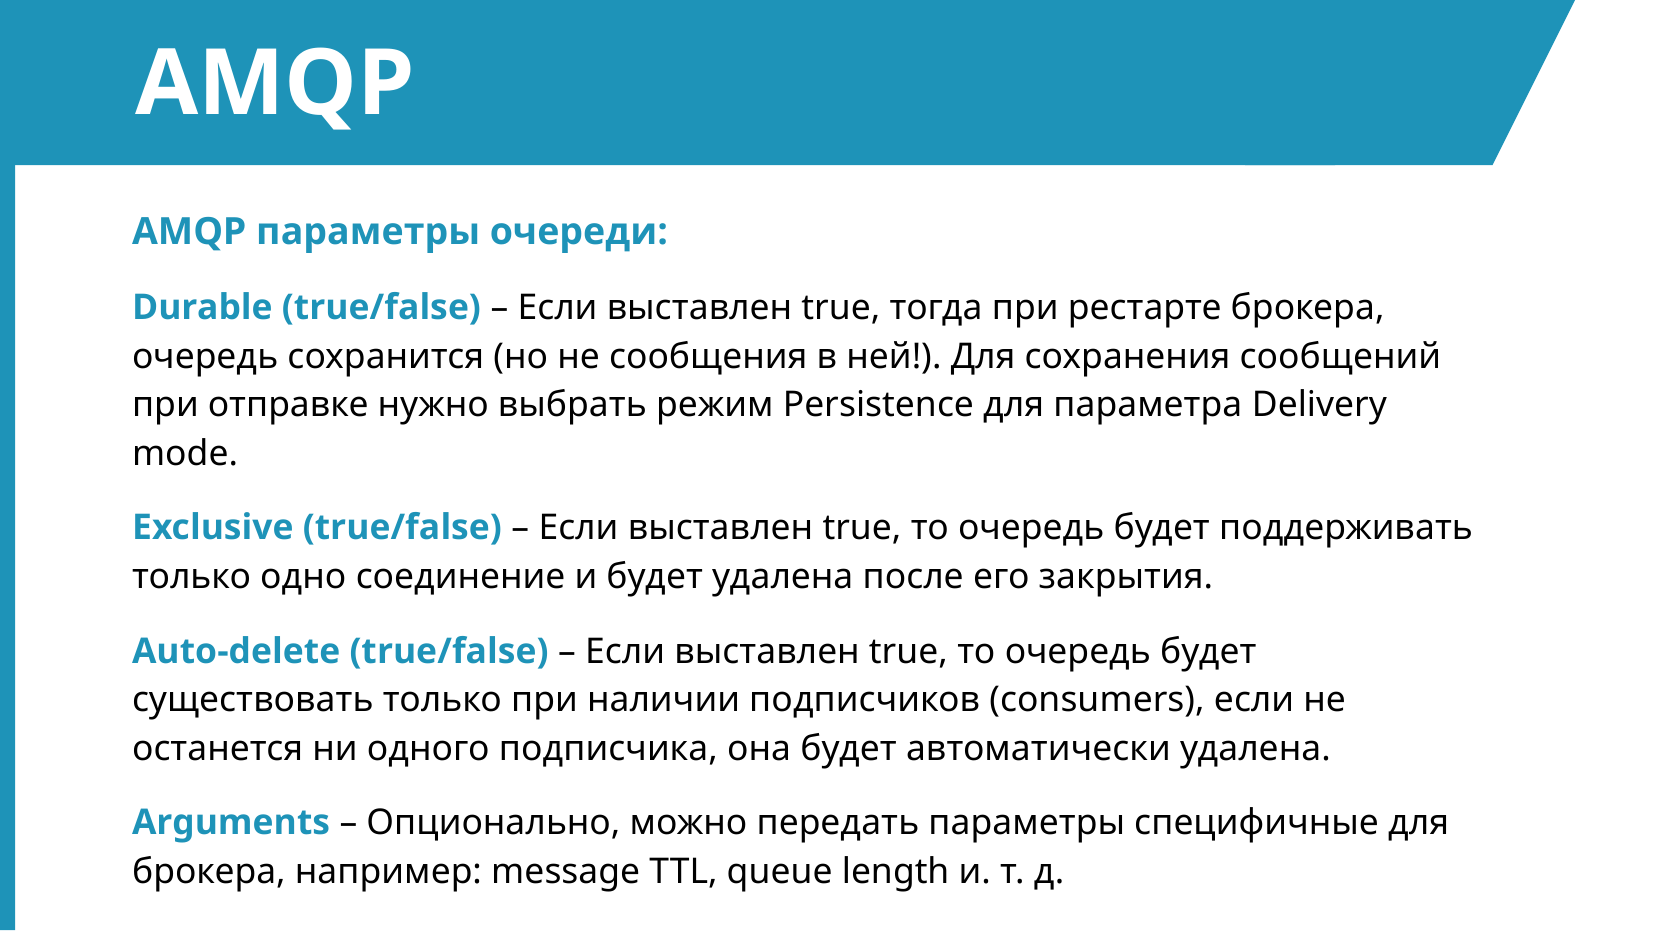

# AMQP
AMQP параметры очереди:
Durable (true/false) – Если выставлен true, тогда при рестарте брокера, очередь сохранится (но не сообщения в ней!). Для сохранения сообщений при отправке нужно выбрать режим Persistence для параметра Delivery mode.
Exclusive (true/false) – Если выставлен true, то очередь будет поддерживать только одно соединение и будет удалена после его закрытия.
Auto-delete (true/false) – Если выставлен true, то очередь будет существовать только при наличии подписчиков (consumers), если не останется ни одного подписчика, она будет автоматически удалена.
Arguments – Опционально, можно передать параметры специфичные для брокера, например: message TTL, queue length и. т. д.